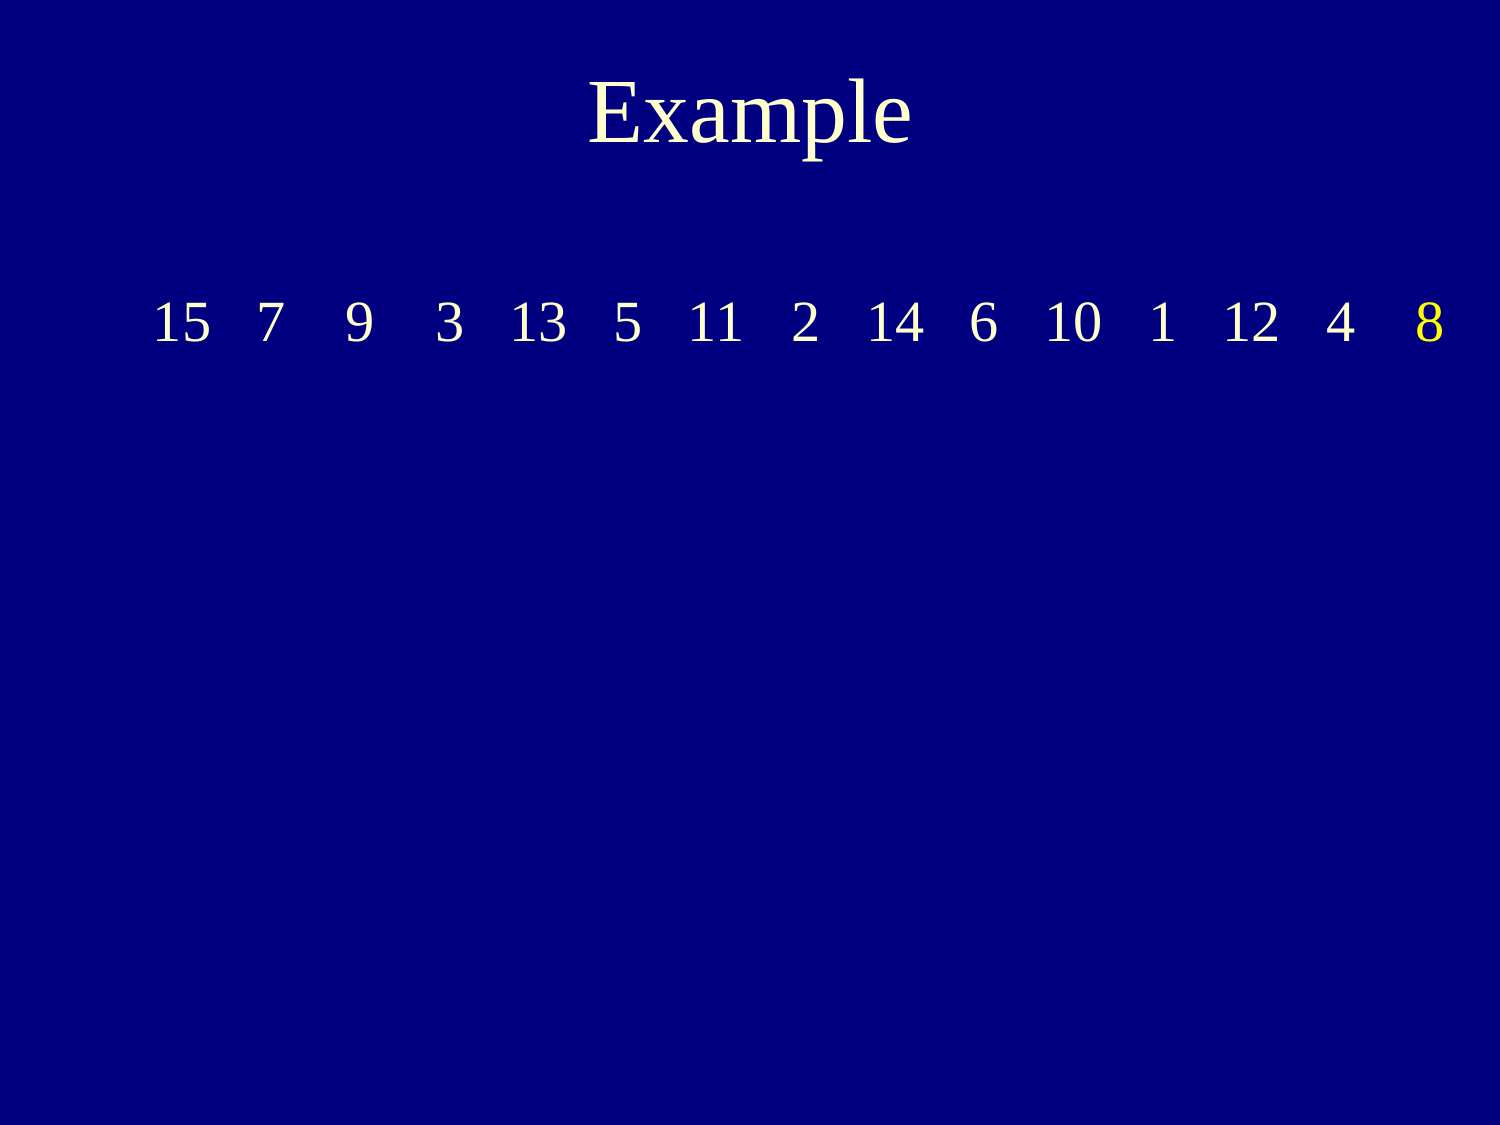

# Example
| 15 | 7 | 9 | 3 | 13 | 5 | 11 | 2 | 14 | 6 | 10 | 1 | 12 | 4 | 8 |
| --- | --- | --- | --- | --- | --- | --- | --- | --- | --- | --- | --- | --- | --- | --- |